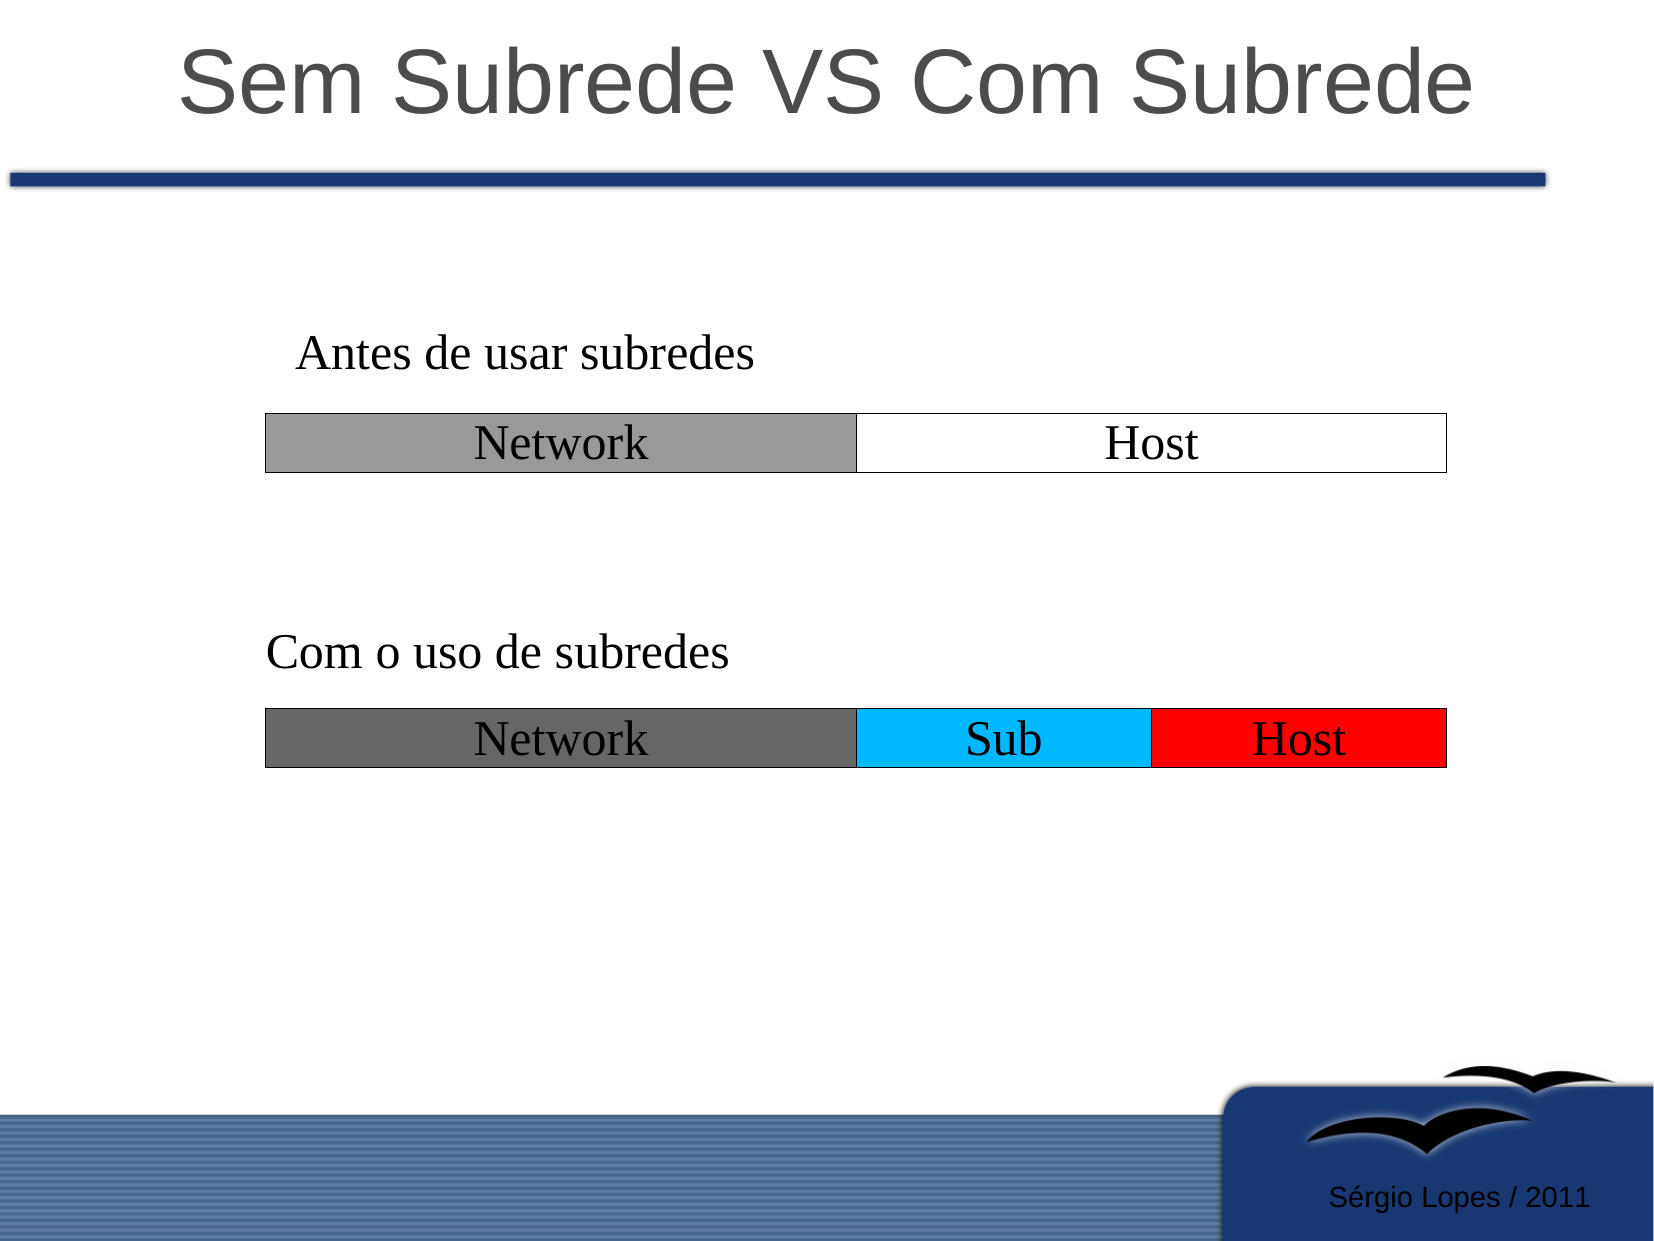

# Sem Subrede VS Com Subrede
Antes de usar subredes
Network
Host
Com o uso de subredes
Network
Sub
Host
Sérgio Lopes / 2011